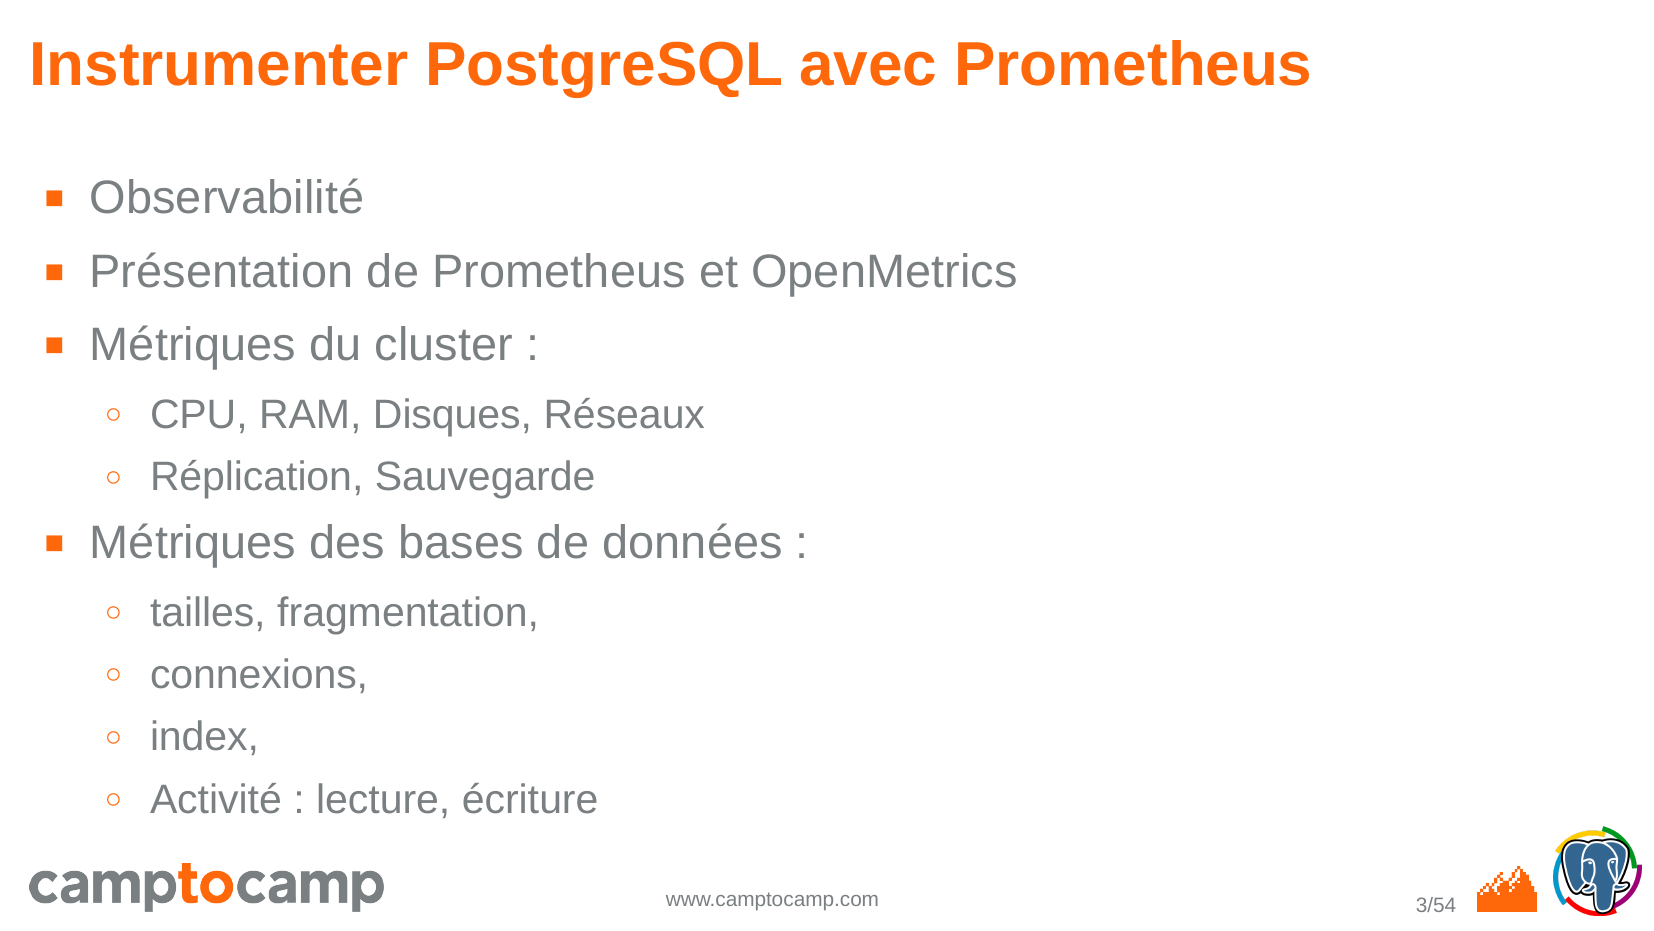

# Instrumenter PostgreSQL avec Prometheus
Observabilité
Présentation de Prometheus et OpenMetrics
Métriques du cluster :
CPU, RAM, Disques, Réseaux
Réplication, Sauvegarde
Métriques des bases de données :
tailles, fragmentation,
connexions,
index,
Activité : lecture, écriture